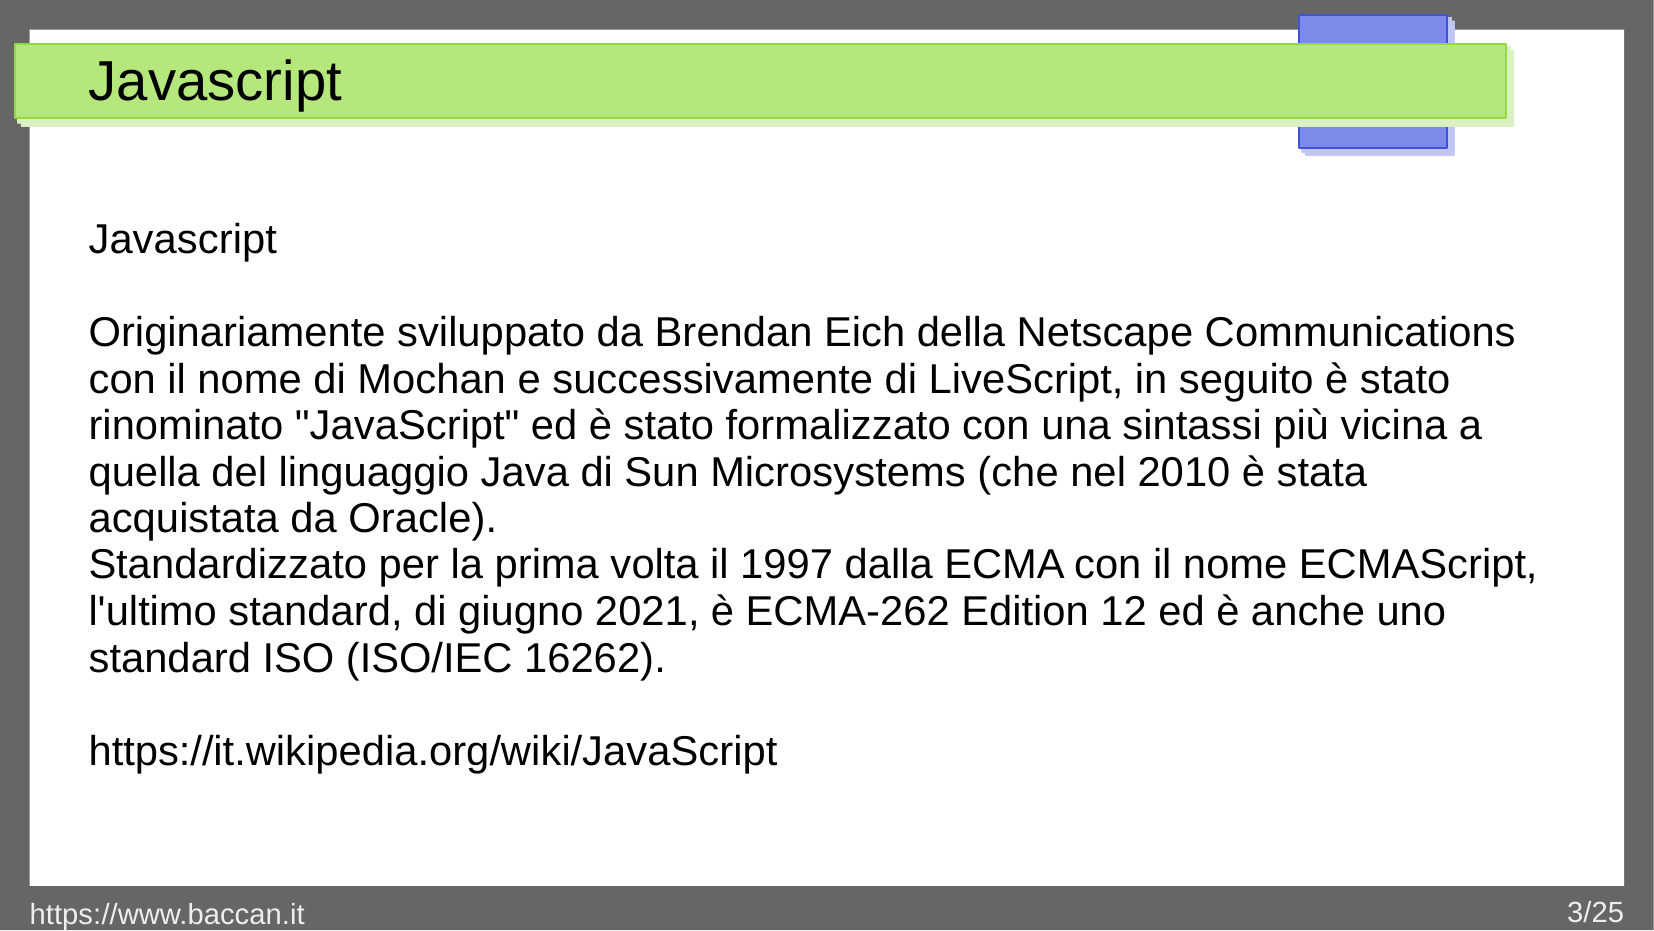

# Javascript
Javascript
Originariamente sviluppato da Brendan Eich della Netscape Communications con il nome di Mochan e successivamente di LiveScript, in seguito è stato rinominato "JavaScript" ed è stato formalizzato con una sintassi più vicina a quella del linguaggio Java di Sun Microsystems (che nel 2010 è stata acquistata da Oracle).
Standardizzato per la prima volta il 1997 dalla ECMA con il nome ECMAScript, l'ultimo standard, di giugno 2021, è ECMA-262 Edition 12 ed è anche uno standard ISO (ISO/IEC 16262).
https://it.wikipedia.org/wiki/JavaScript
3
https://www.baccan.it